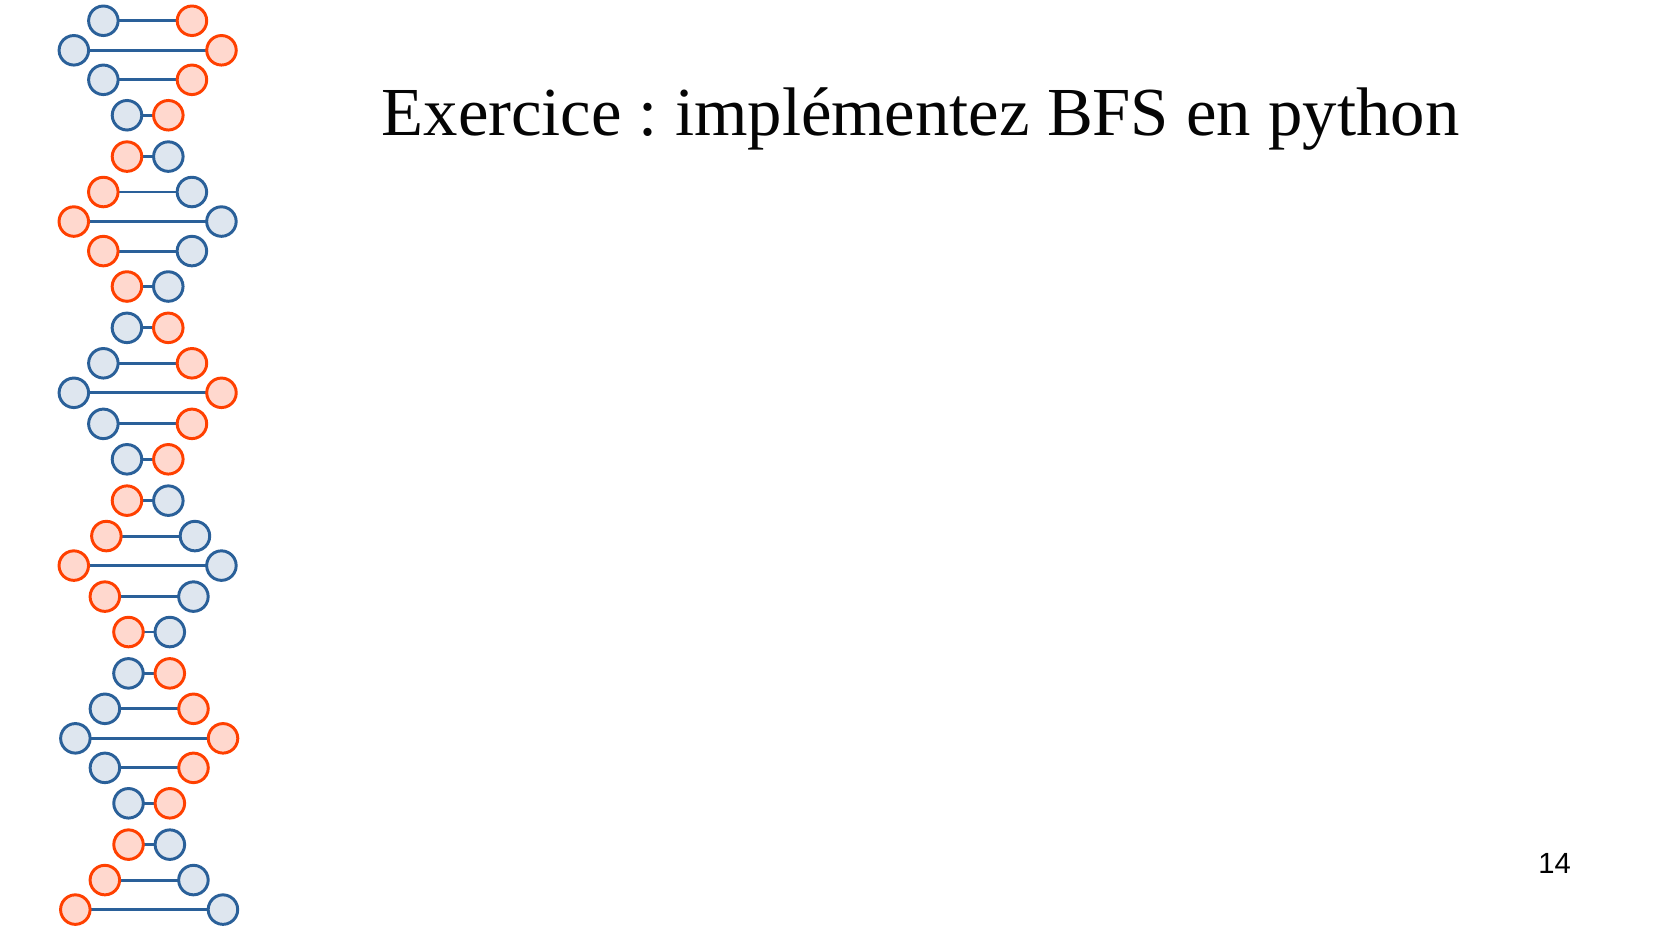

# Exercice : implémentez BFS en python
14